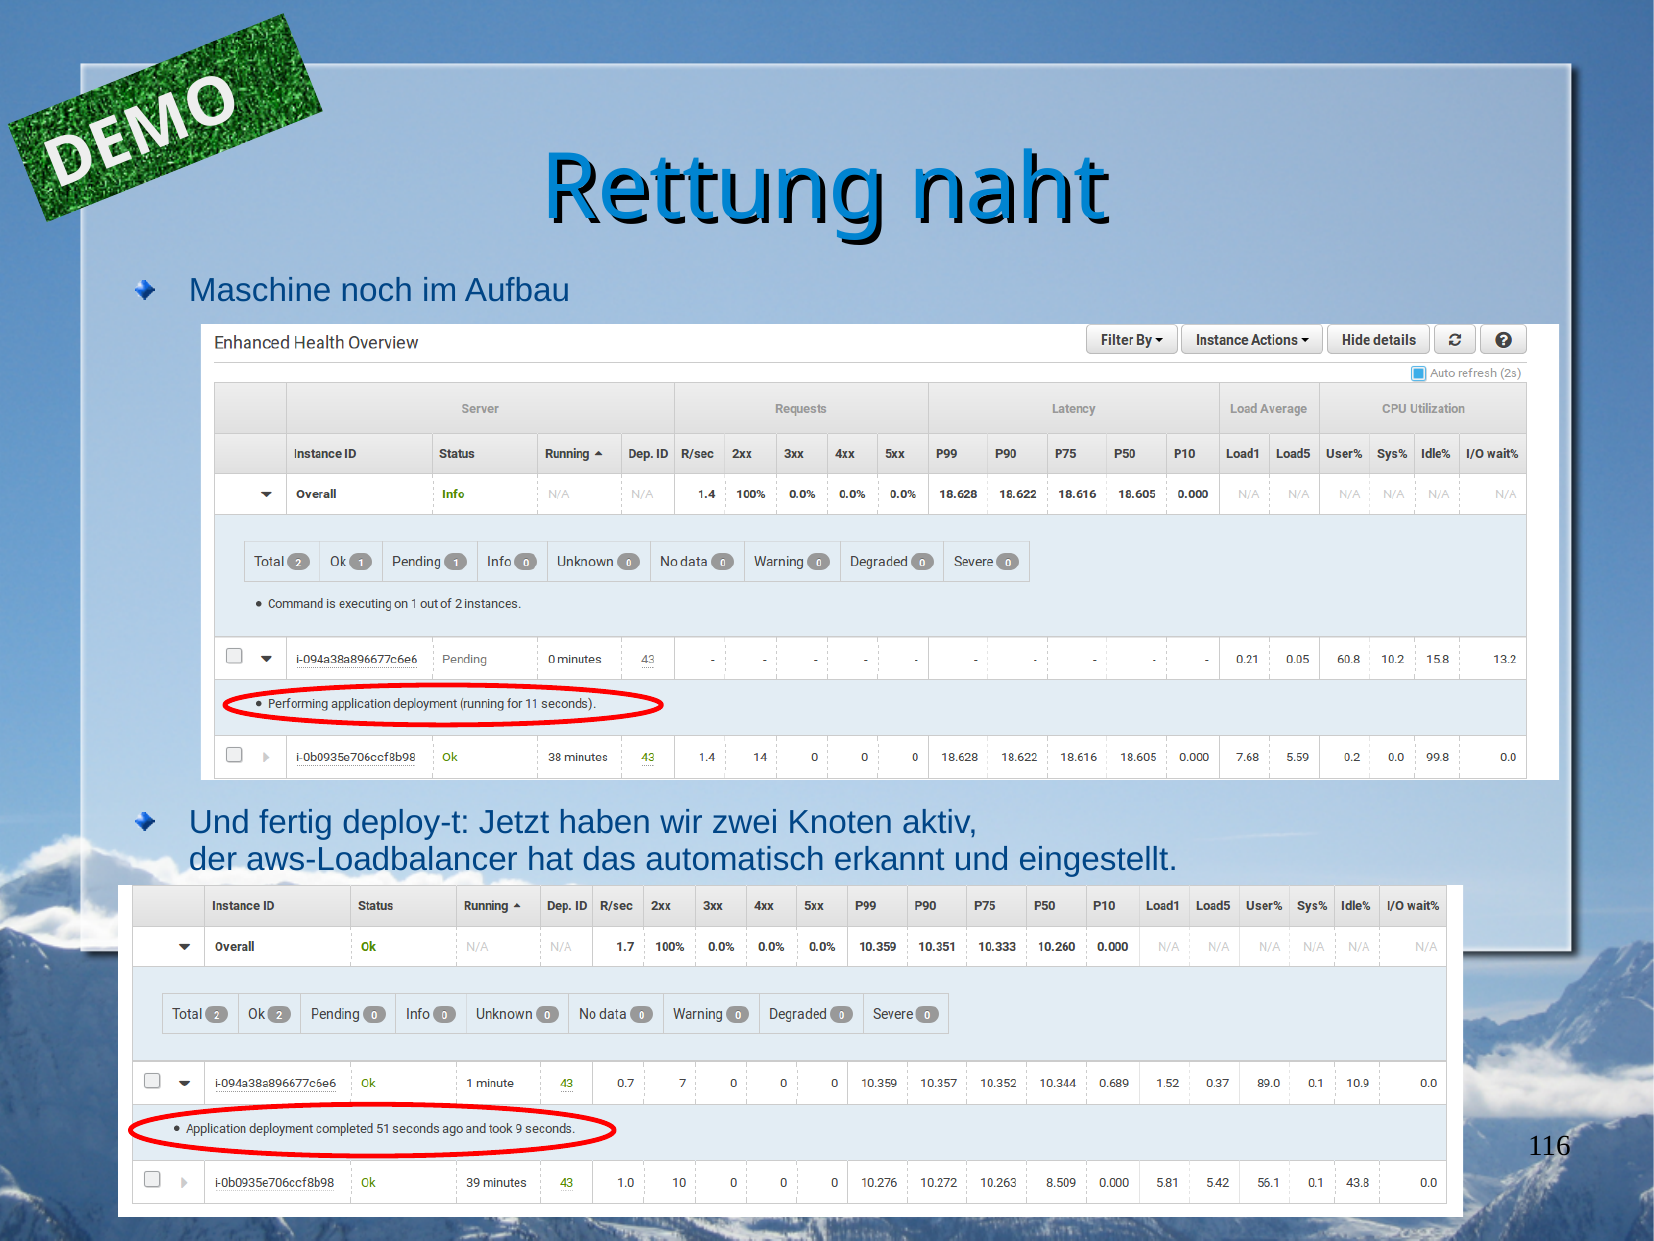

DEMO
# Rettung naht
Maschine noch im Aufbau
Und fertig deploy-t: Jetzt haben wir zwei Knoten aktiv,
der aws-Loadbalancer hat das automatisch erkannt und eingestellt.
116